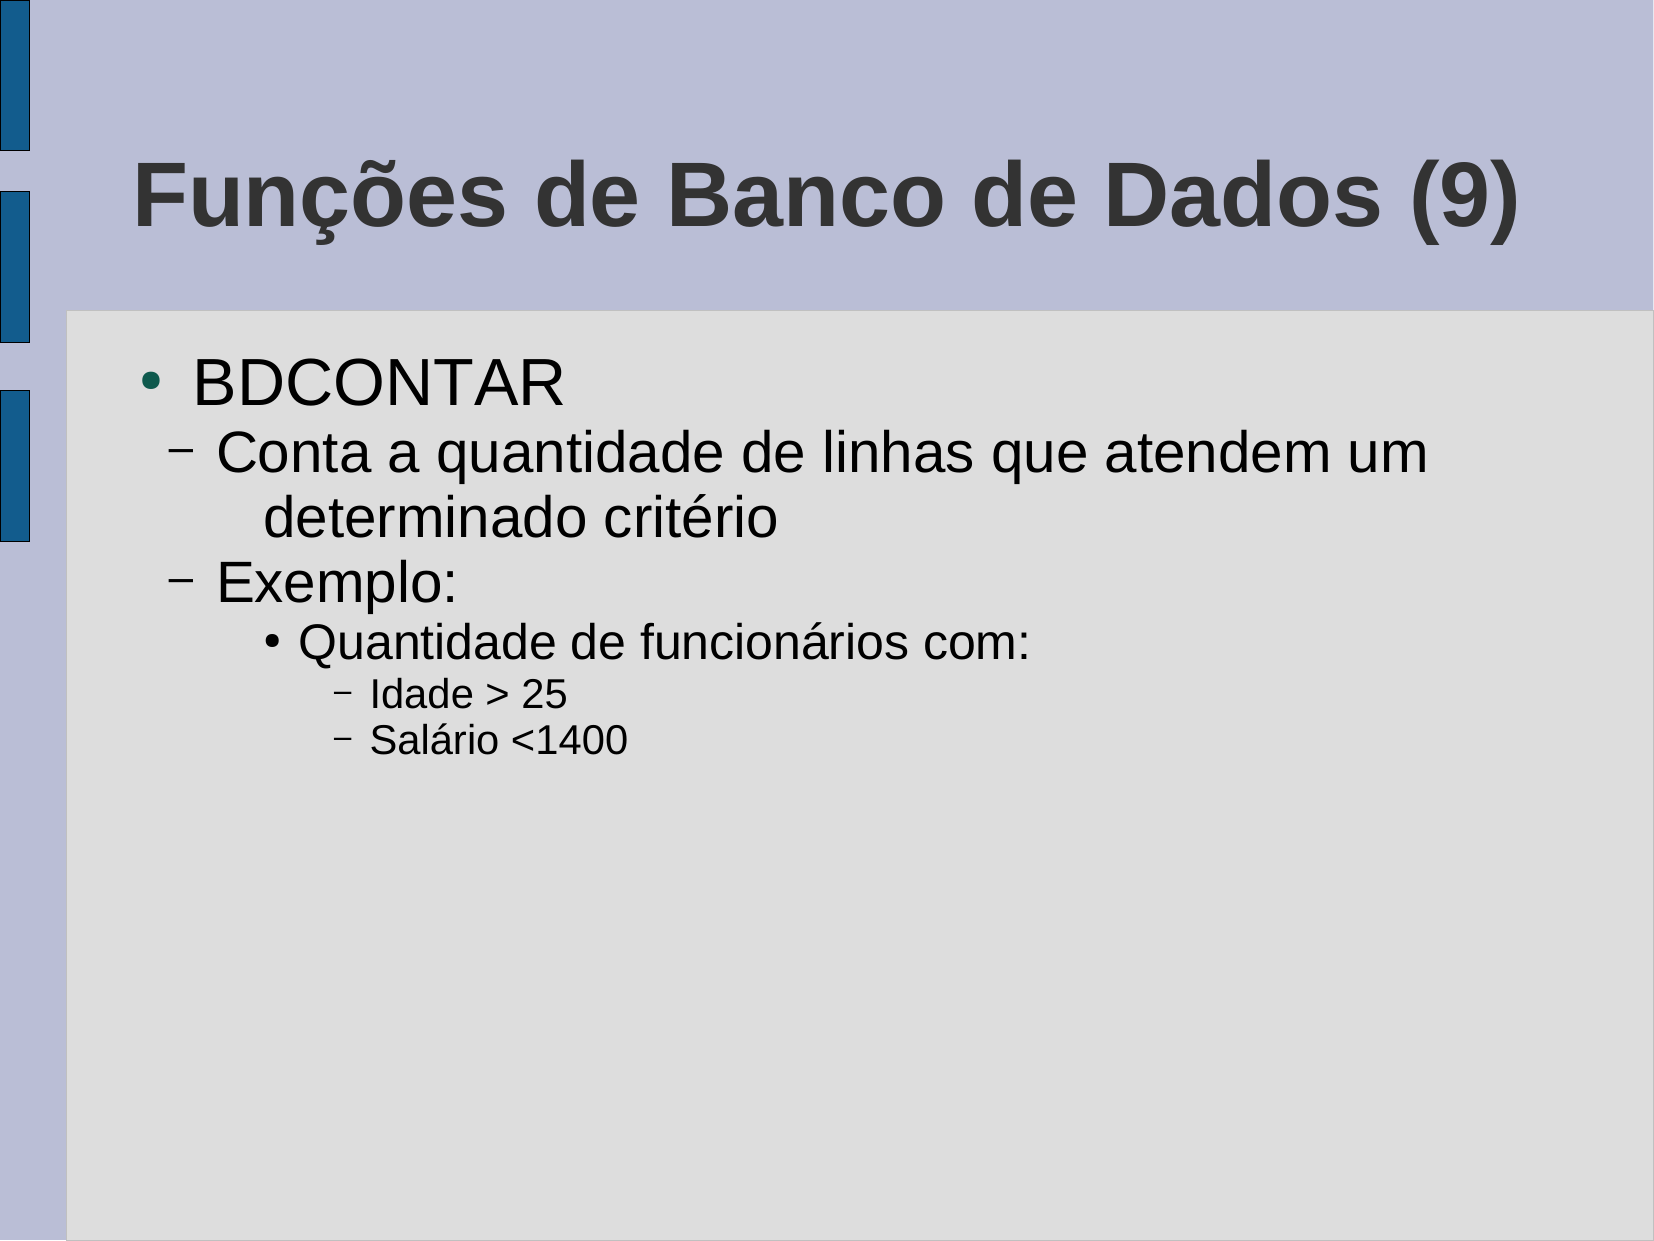

# Funções de Banco de Dados (9)
BDCONTAR
Conta a quantidade de linhas que atendem um determinado critério
Exemplo:
Quantidade de funcionários com:
Idade > 25
Salário <1400